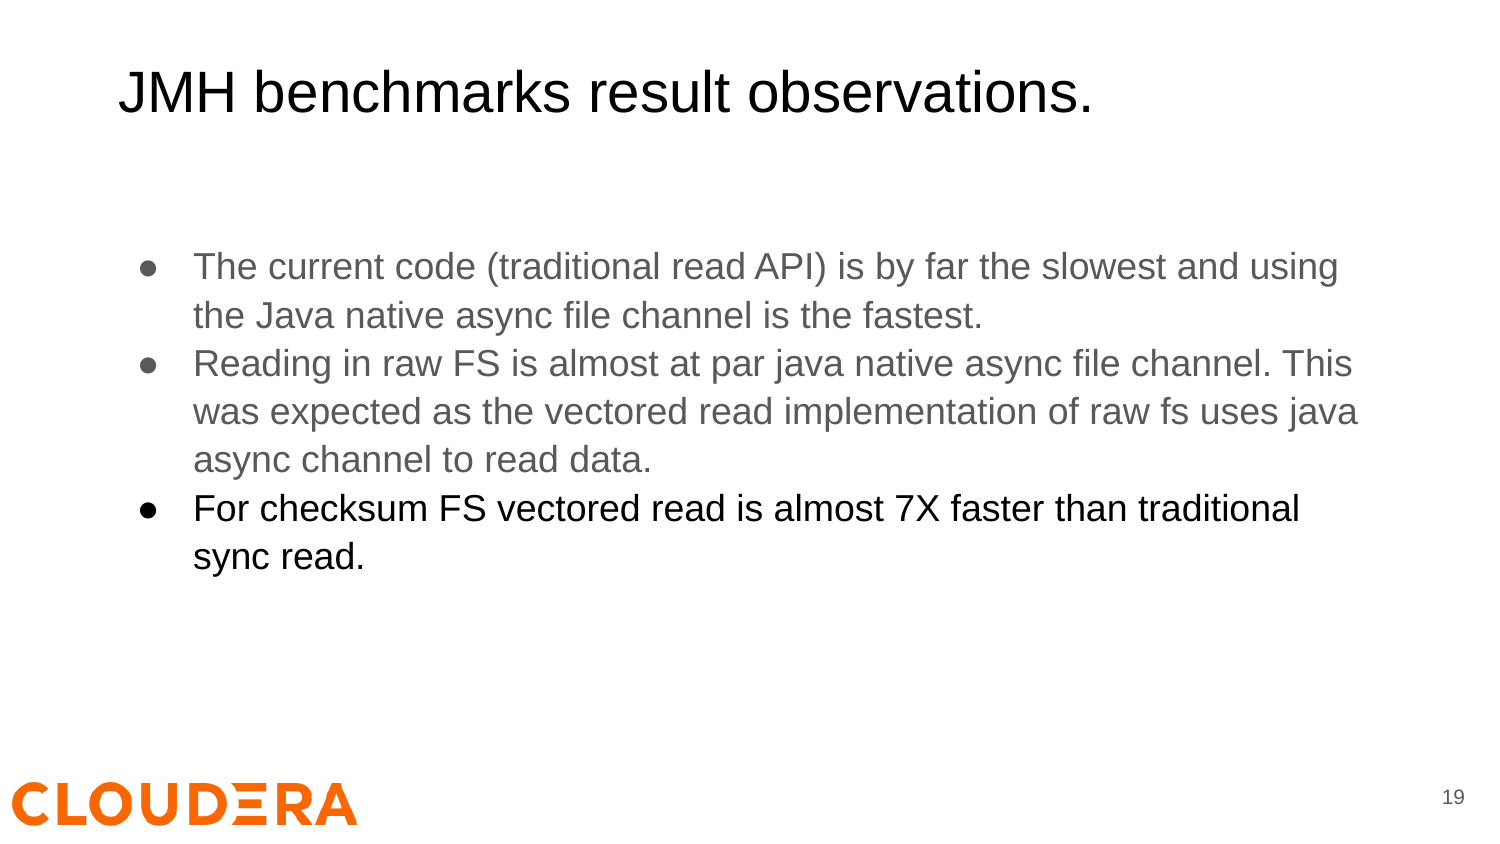

# JMH benchmarks result observations.
The current code (traditional read API) is by far the slowest and using the Java native async file channel is the fastest.
Reading in raw FS is almost at par java native async file channel. This was expected as the vectored read implementation of raw fs uses java async channel to read data.
For checksum FS vectored read is almost 7X faster than traditional sync read.